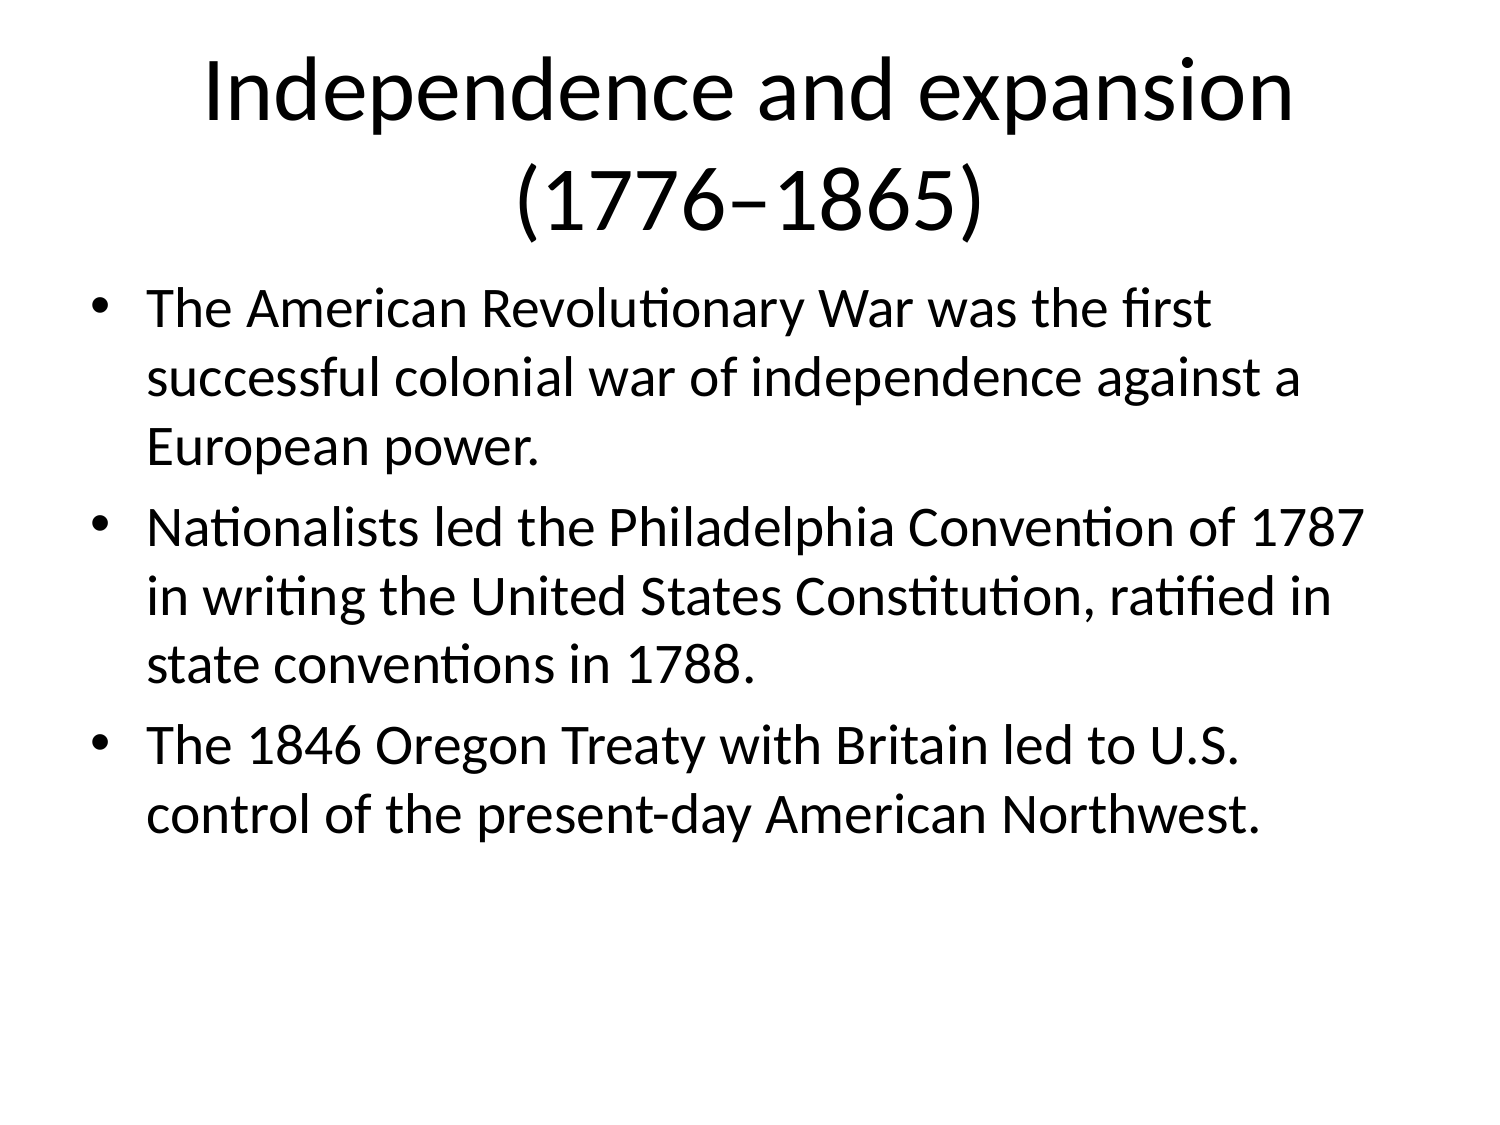

# Independence and expansion (1776–1865)
The American Revolutionary War was the first successful colonial war of independence against a European power.
Nationalists led the Philadelphia Convention of 1787 in writing the United States Constitution, ratified in state conventions in 1788.
The 1846 Oregon Treaty with Britain led to U.S. control of the present-day American Northwest.